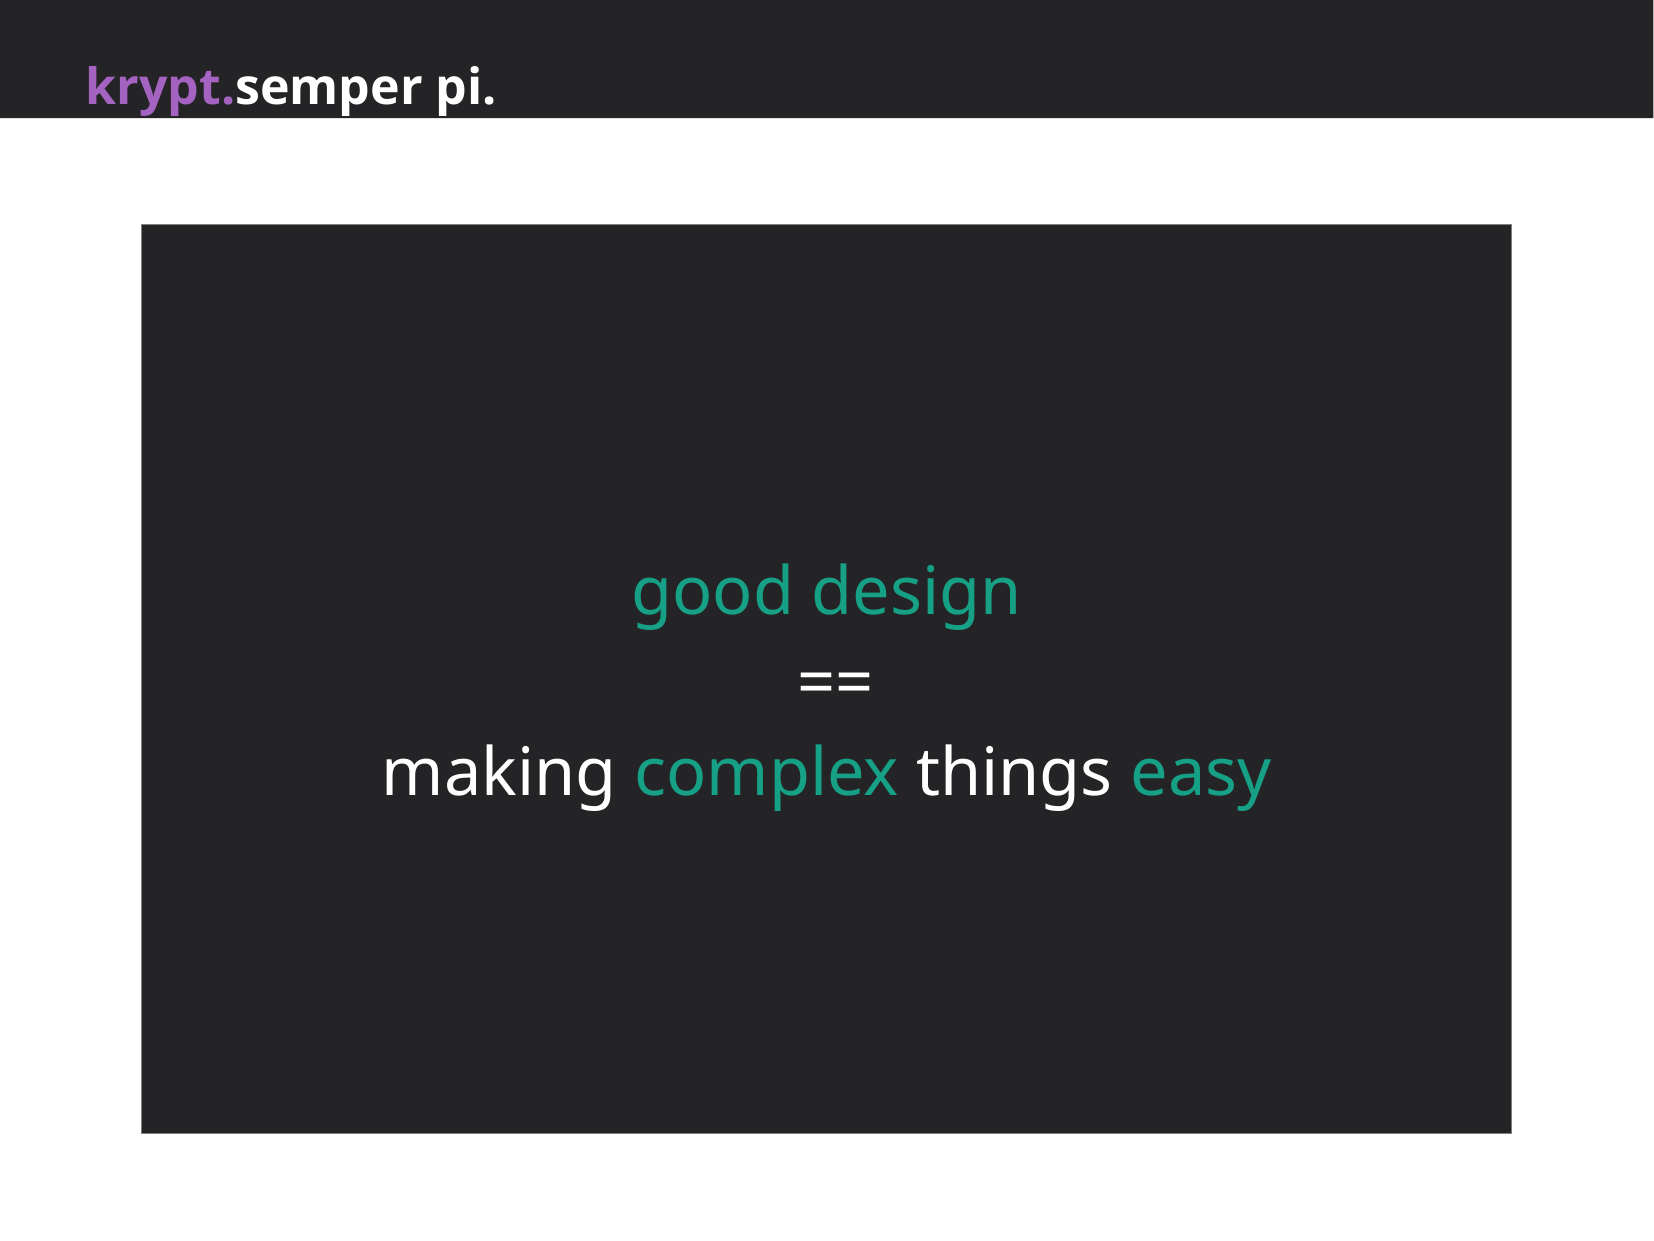

krypt.semper pi.
good design
 ==
making complex things easy
security sucks.